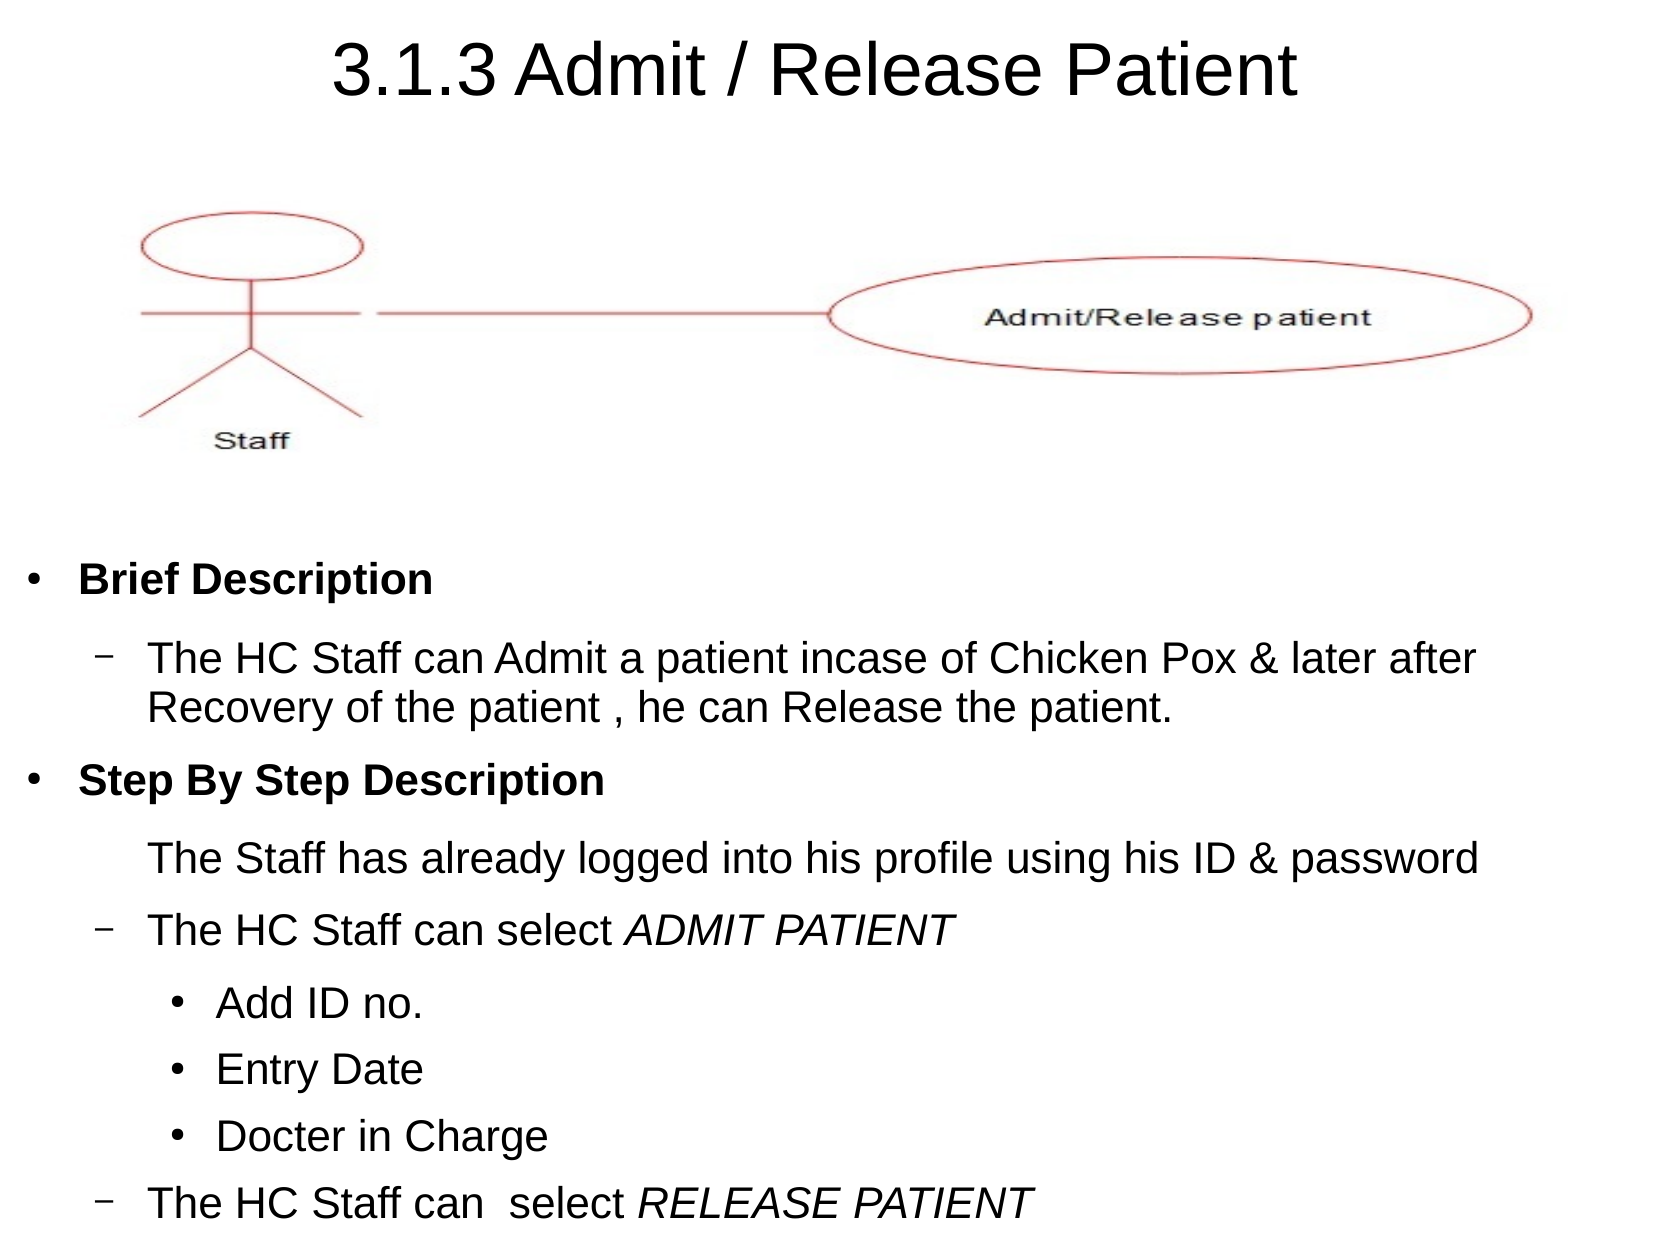

# 3.1.3 Admit / Release Patient
Brief Description
The HC Staff can Admit a patient incase of Chicken Pox & later after Recovery of the patient , he can Release the patient.
Step By Step Description
The Staff has already logged into his profile using his ID & password
The HC Staff can select ADMIT PATIENT
Add ID no.
Entry Date
Docter in Charge
The HC Staff can select RELEASE PATIENT